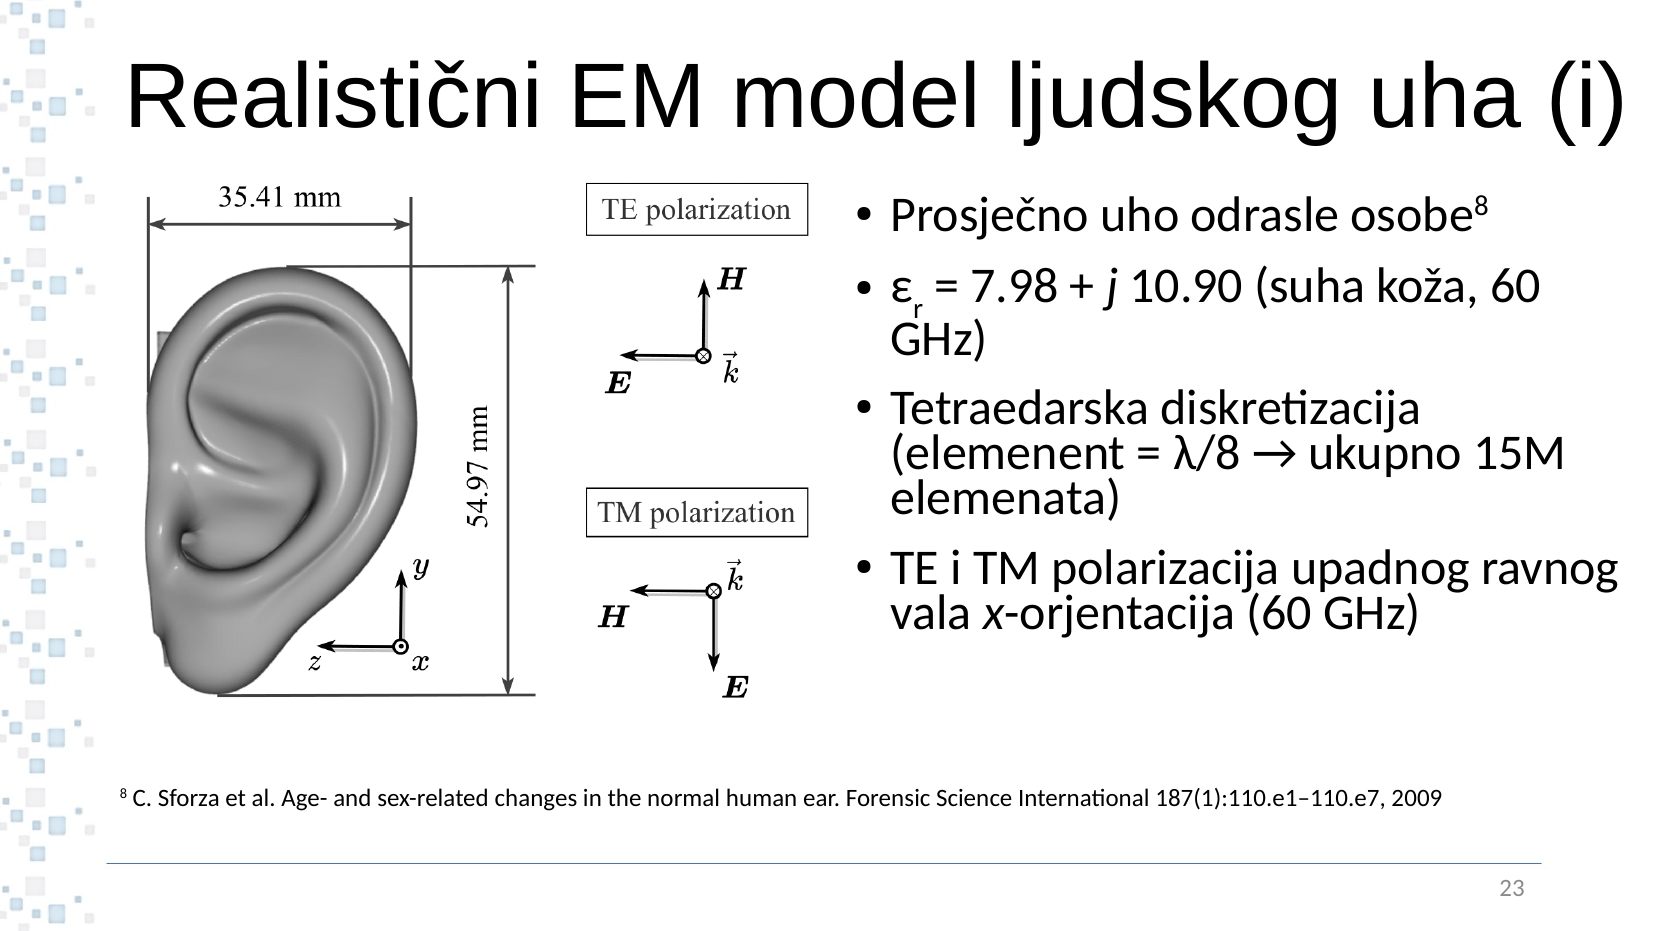

# Realistični EM model ljudskog uha (i)
Prosječno uho odrasle osobe8
εr = 7.98 + j 10.90 (suha koža, 60 GHz)
Tetraedarska diskretizacija (elemenent = λ/8 → ukupno 15M elemenata)
TE i TM polarizacija upadnog ravnog vala x-orjentacija (60 GHz)
8 C. Sforza et al. Age- and sex-related changes in the normal human ear. Forensic Science International 187(1):110.e1–110.e7, 2009
23